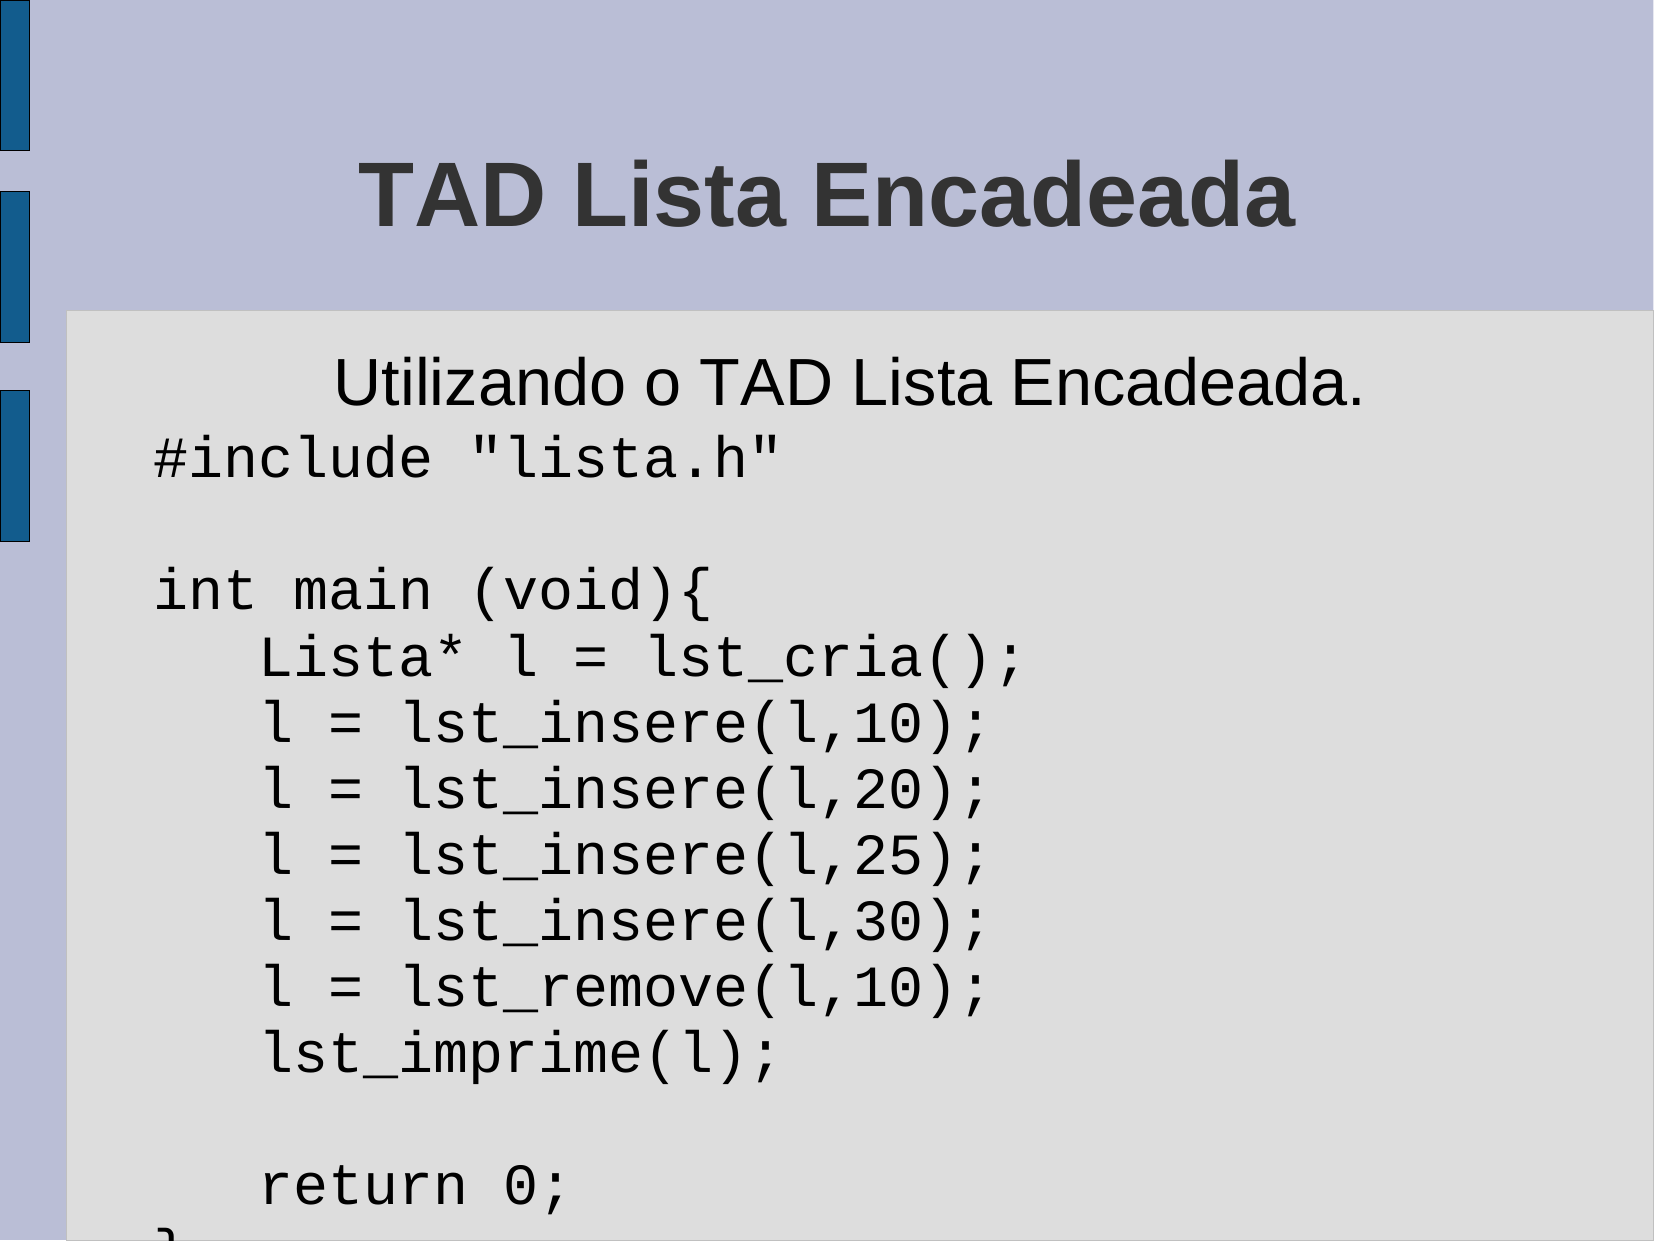

# TAD Lista Encadeada
Utilizando o TAD Lista Encadeada.
#include "lista.h"
int main (void){
 Lista* l = lst_cria();
 l = lst_insere(l,10);
 l = lst_insere(l,20);
 l = lst_insere(l,25);
 l = lst_insere(l,30);
 l = lst_remove(l,10);
 lst_imprime(l);
 return 0;
}